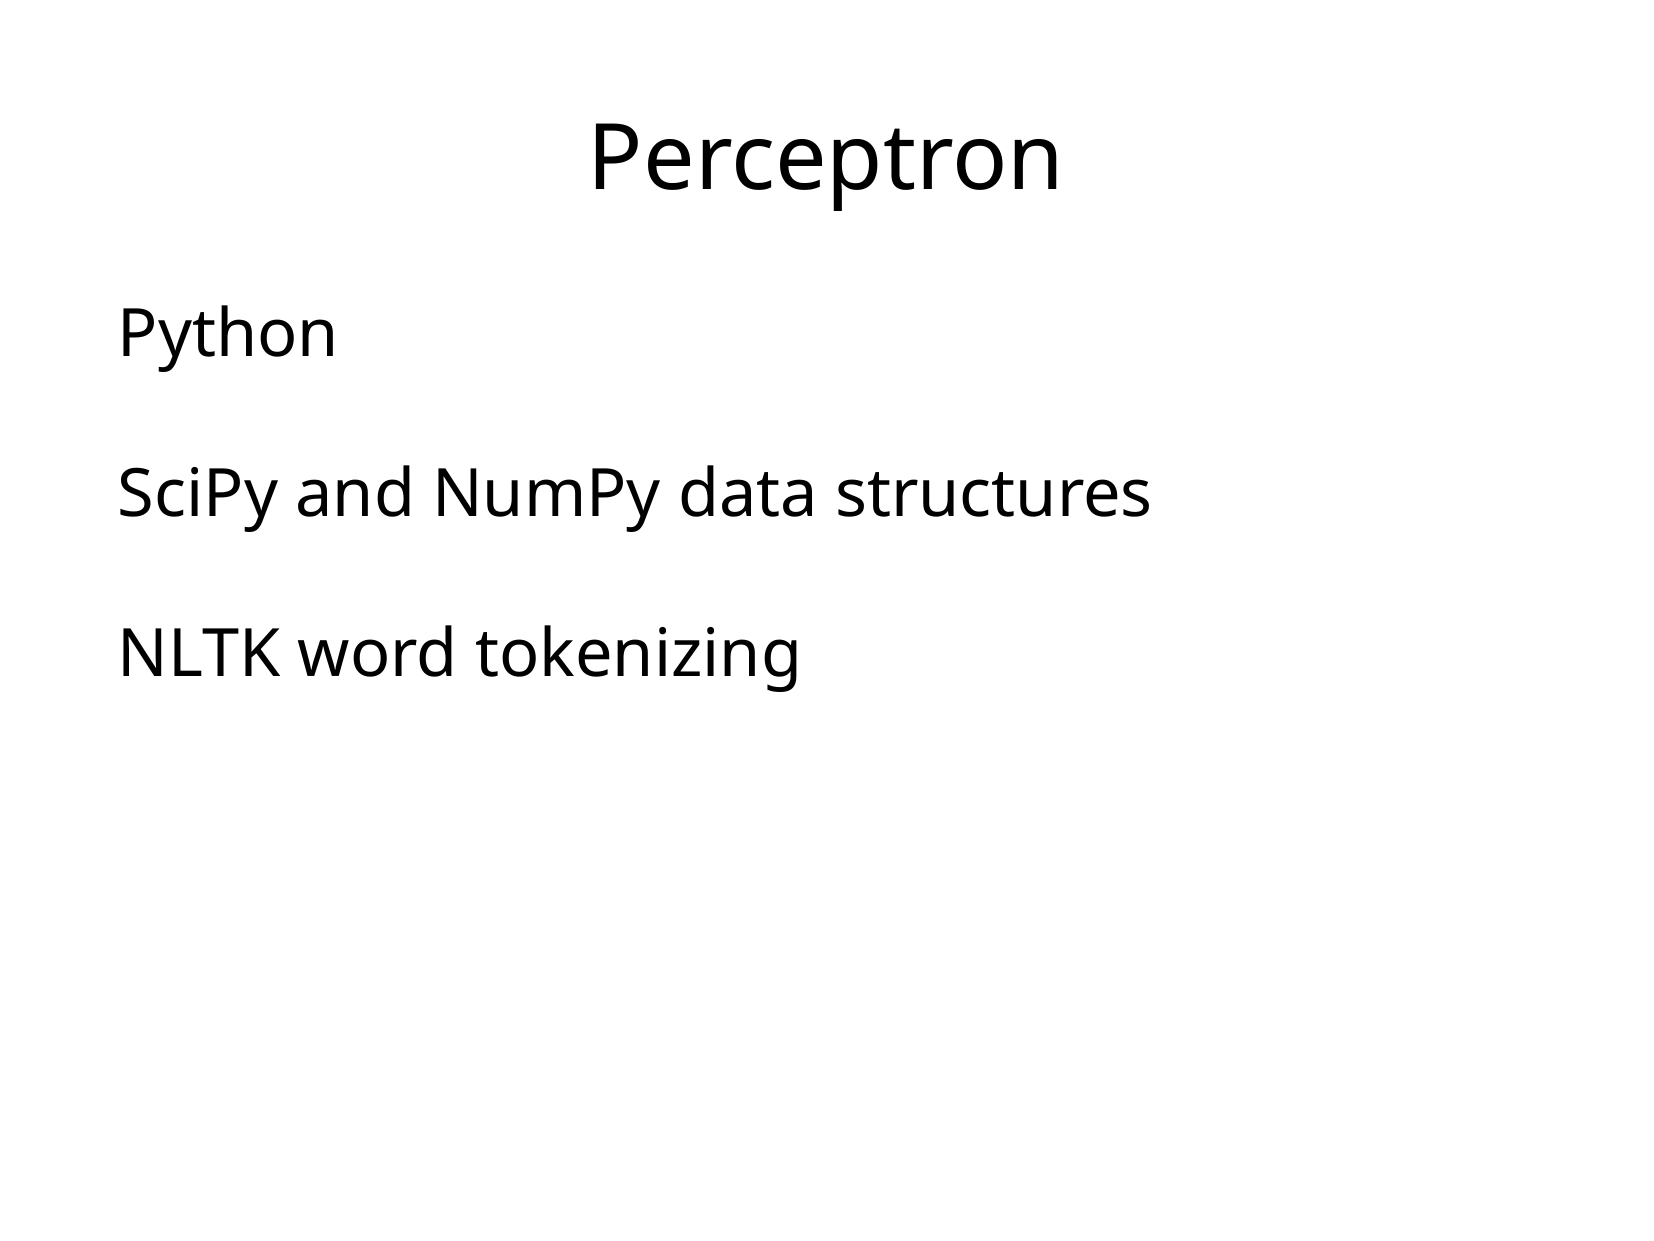

Perceptron
Python
SciPy and NumPy data structures
NLTK word tokenizing